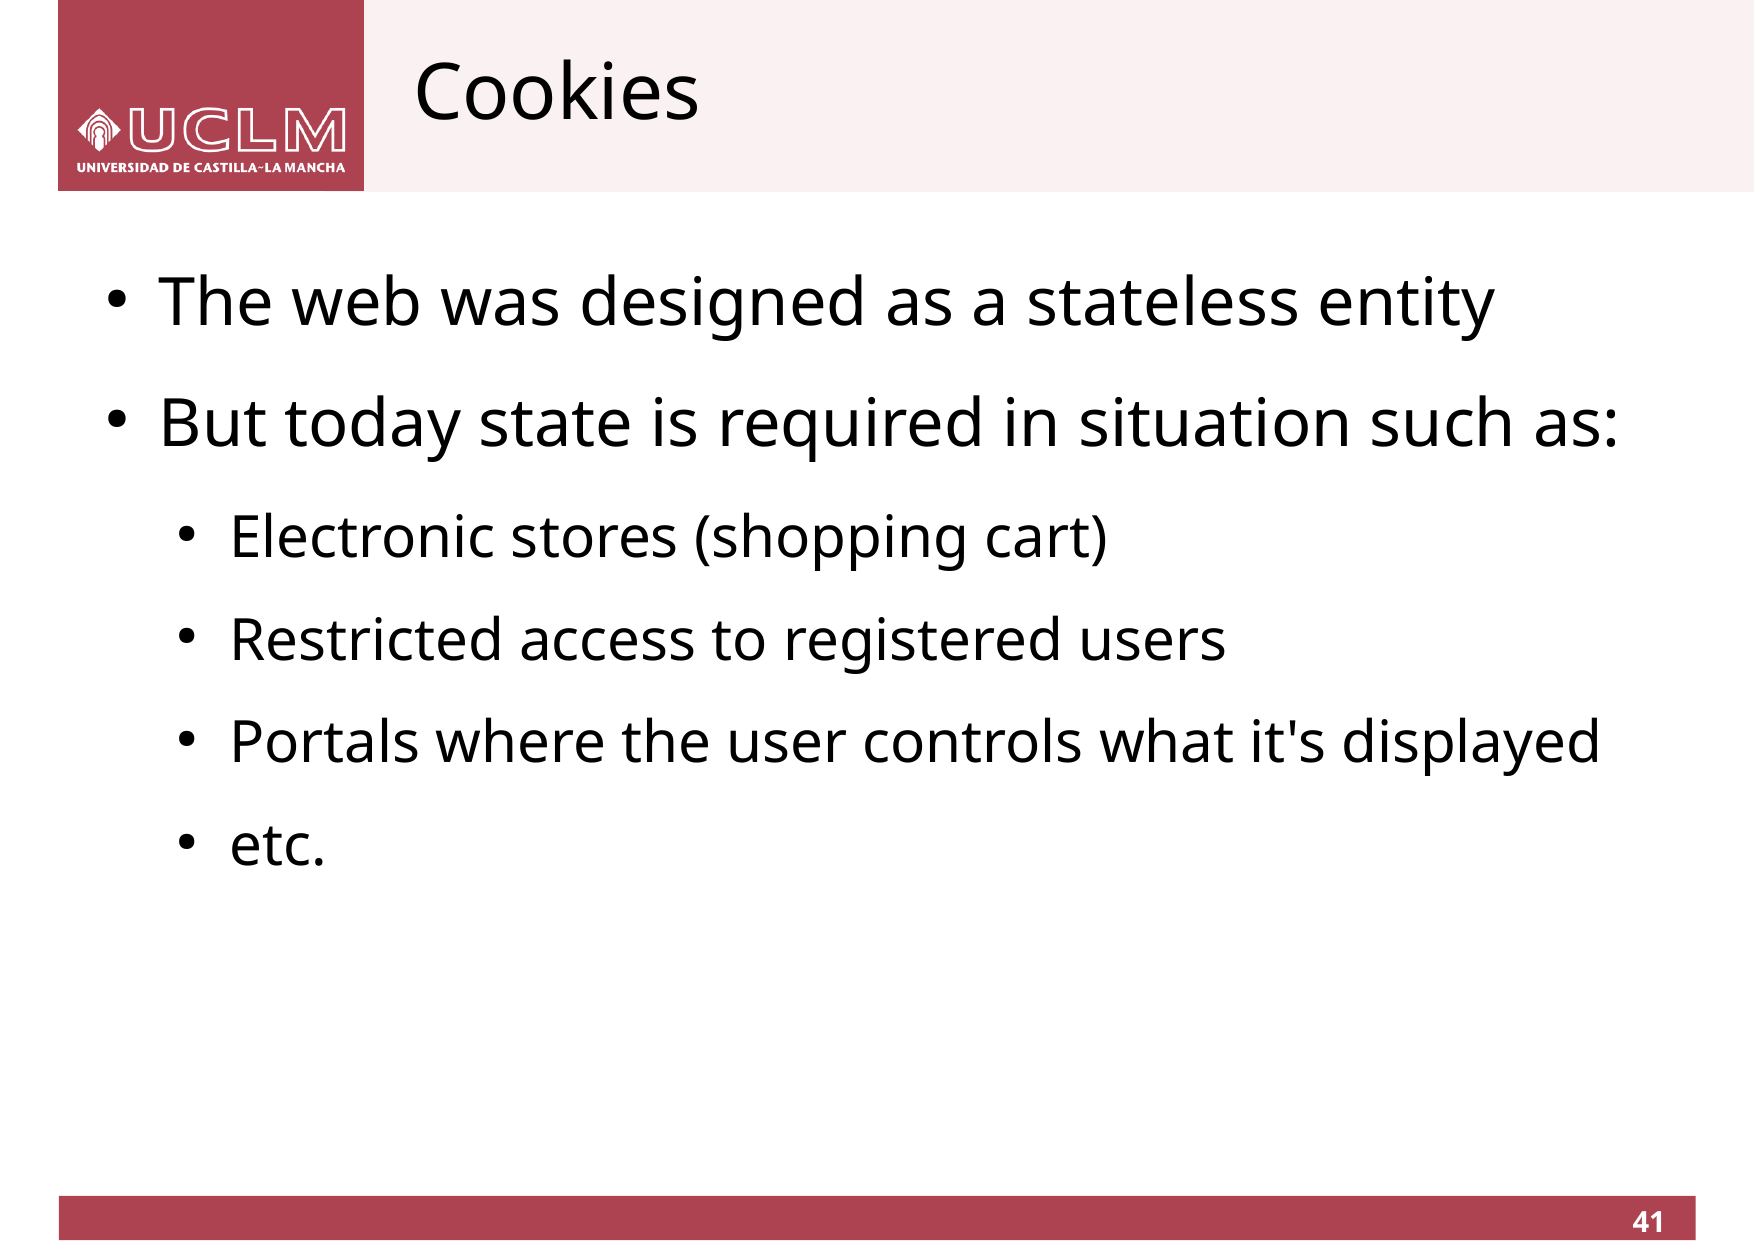

# Cookies
The web was designed as a stateless entity
But today state is required in situation such as:
Electronic stores (shopping cart)
Restricted access to registered users
Portals where the user controls what it's displayed
etc.
41